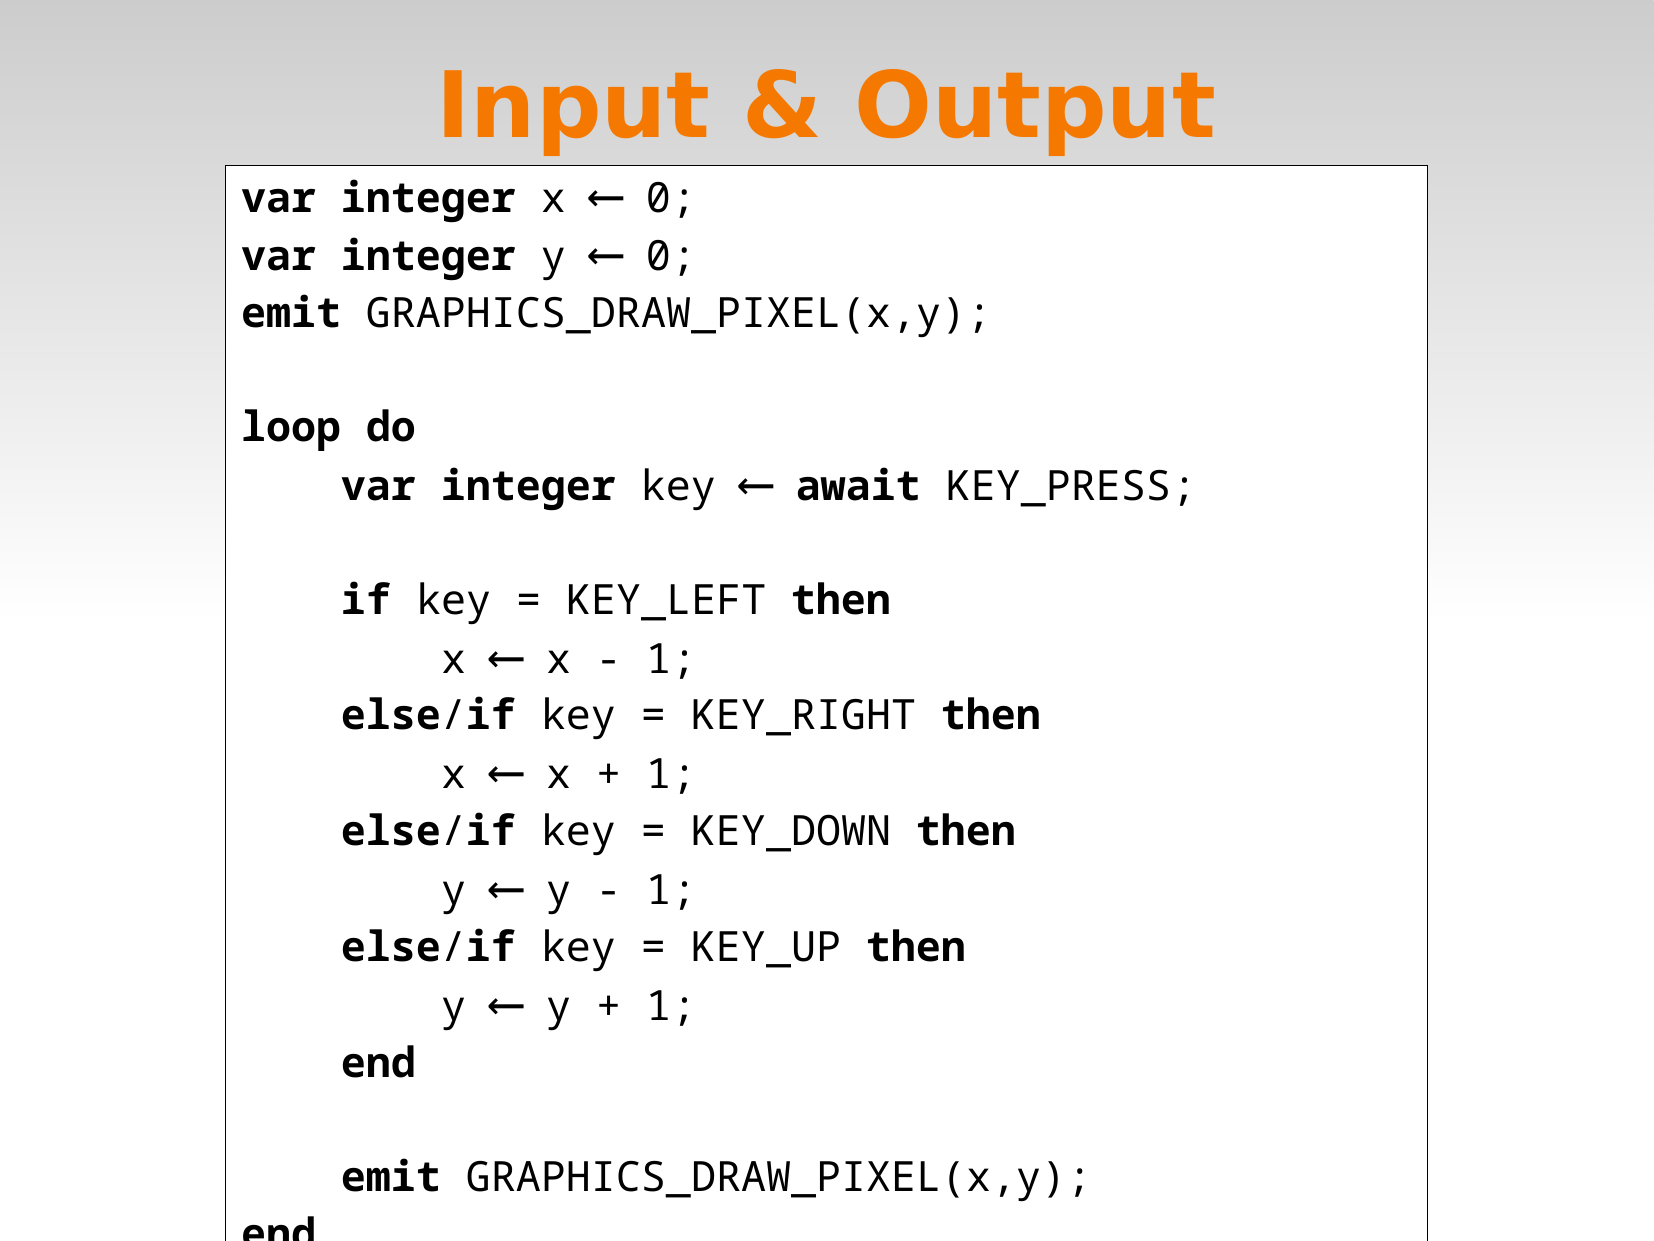

# Input & Output
var integer x ⟵ 0;
var integer y ⟵ 0;
emit GRAPHICS_DRAW_PIXEL(x,y);
loop do
 var integer key ⟵ await KEY_PRESS;
 if key = KEY_LEFT then
 x ⟵ x - 1;
 else/if key = KEY_RIGHT then
 x ⟵ x + 1;
 else/if key = KEY_DOWN then
 y ⟵ y - 1;
 else/if key = KEY_UP then
 y ⟵ y + 1;
 end
 emit GRAPHICS_DRAW_PIXEL(x,y);
end